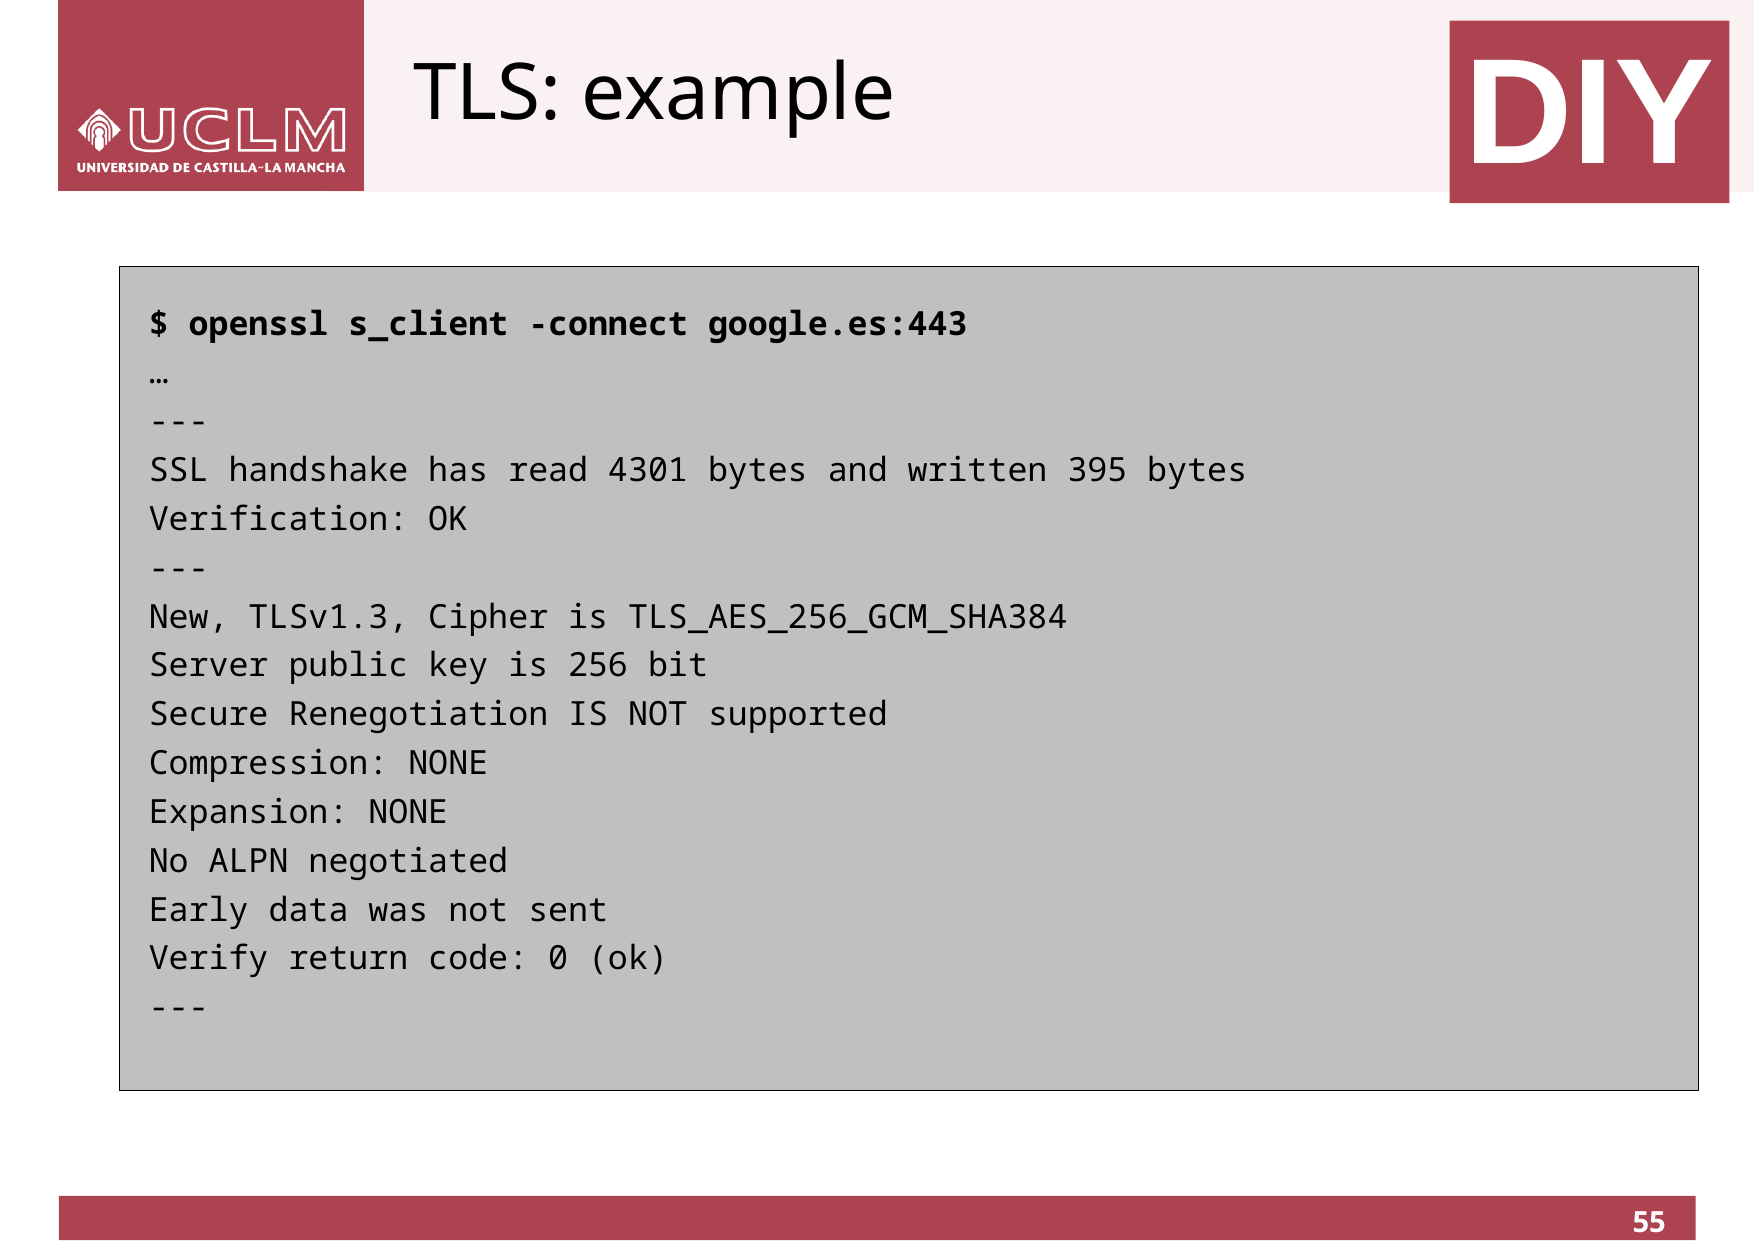

# TLS: example
DIY
$ openssl s_client -connect google.es:443
…
---
SSL handshake has read 4301 bytes and written 395 bytes
Verification: OK
---
New, TLSv1.3, Cipher is TLS_AES_256_GCM_SHA384
Server public key is 256 bit
Secure Renegotiation IS NOT supported
Compression: NONE
Expansion: NONE
No ALPN negotiated
Early data was not sent
Verify return code: 0 (ok)
---
55